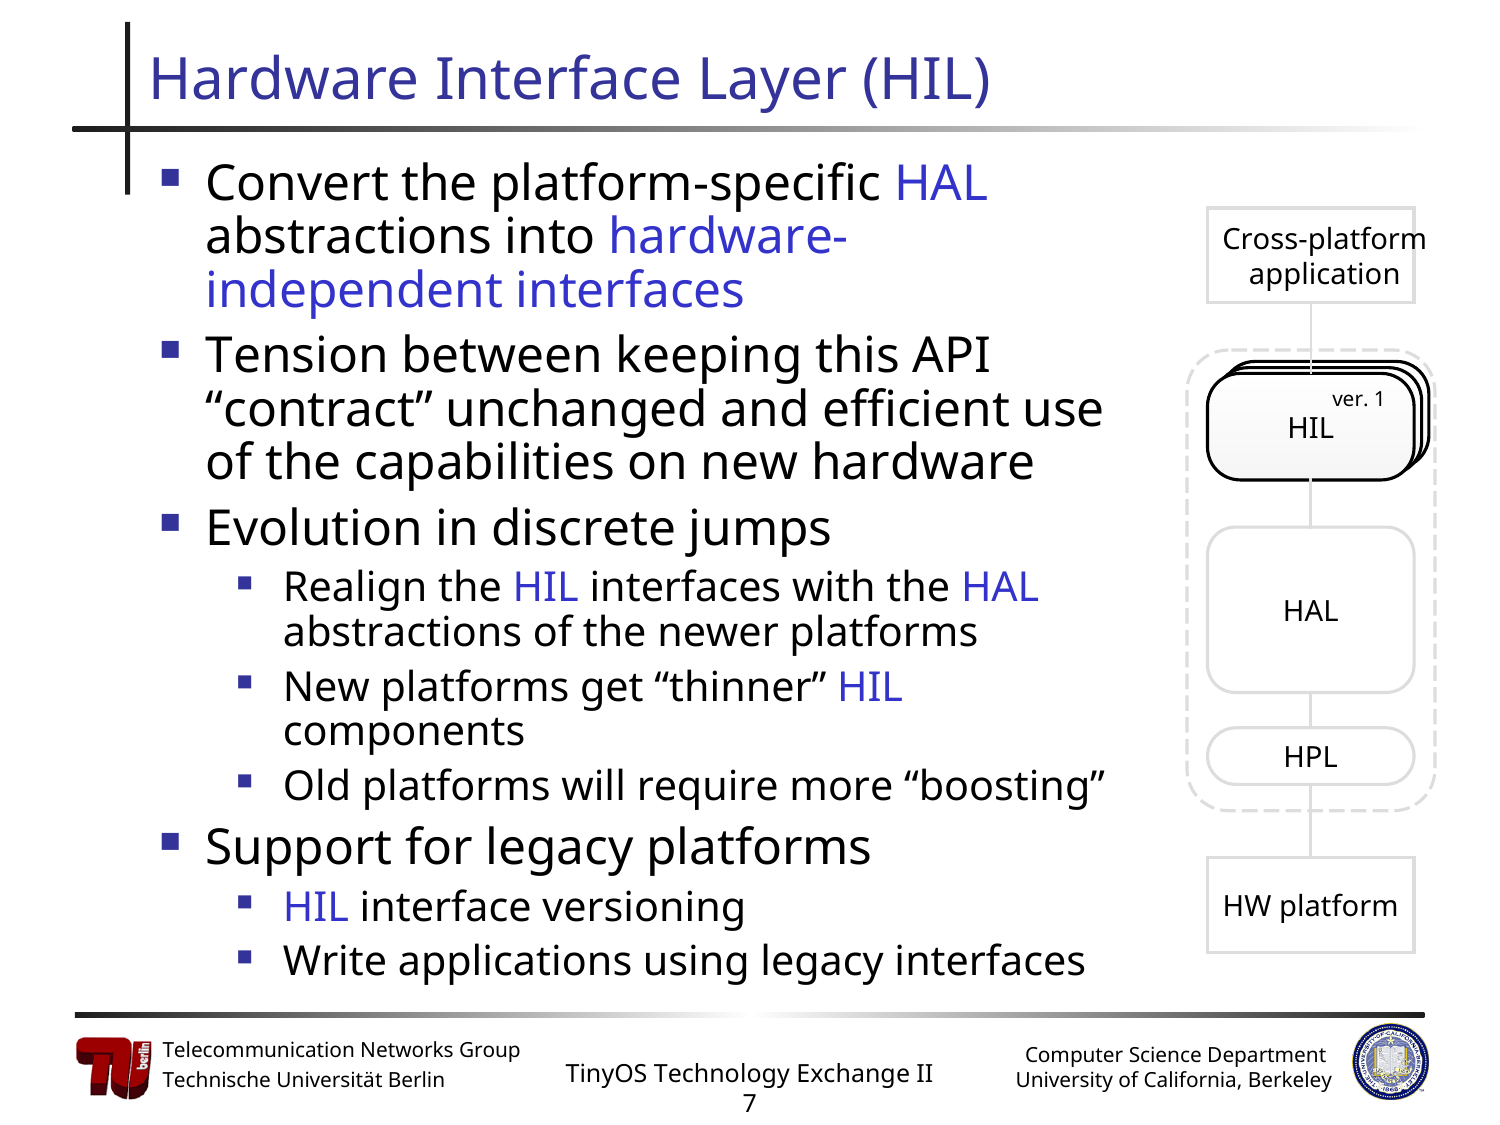

# Hardware Interface Layer (HIL)
Convert the platform-specific HAL abstractions into hardware-independent interfaces
Tension between keeping this API “contract” unchanged and efficient use of the capabilities on new hardware
Evolution in discrete jumps
Realign the HIL interfaces with the HAL abstractions of the newer platforms
New platforms get “thinner” HIL components
Old platforms will require more “boosting”
Support for legacy platforms
HIL interface versioning
Write applications using legacy interfaces
Cross-platform
application
HIL
HIL
HIL
ver. 1
HAL
HPL
HW platform